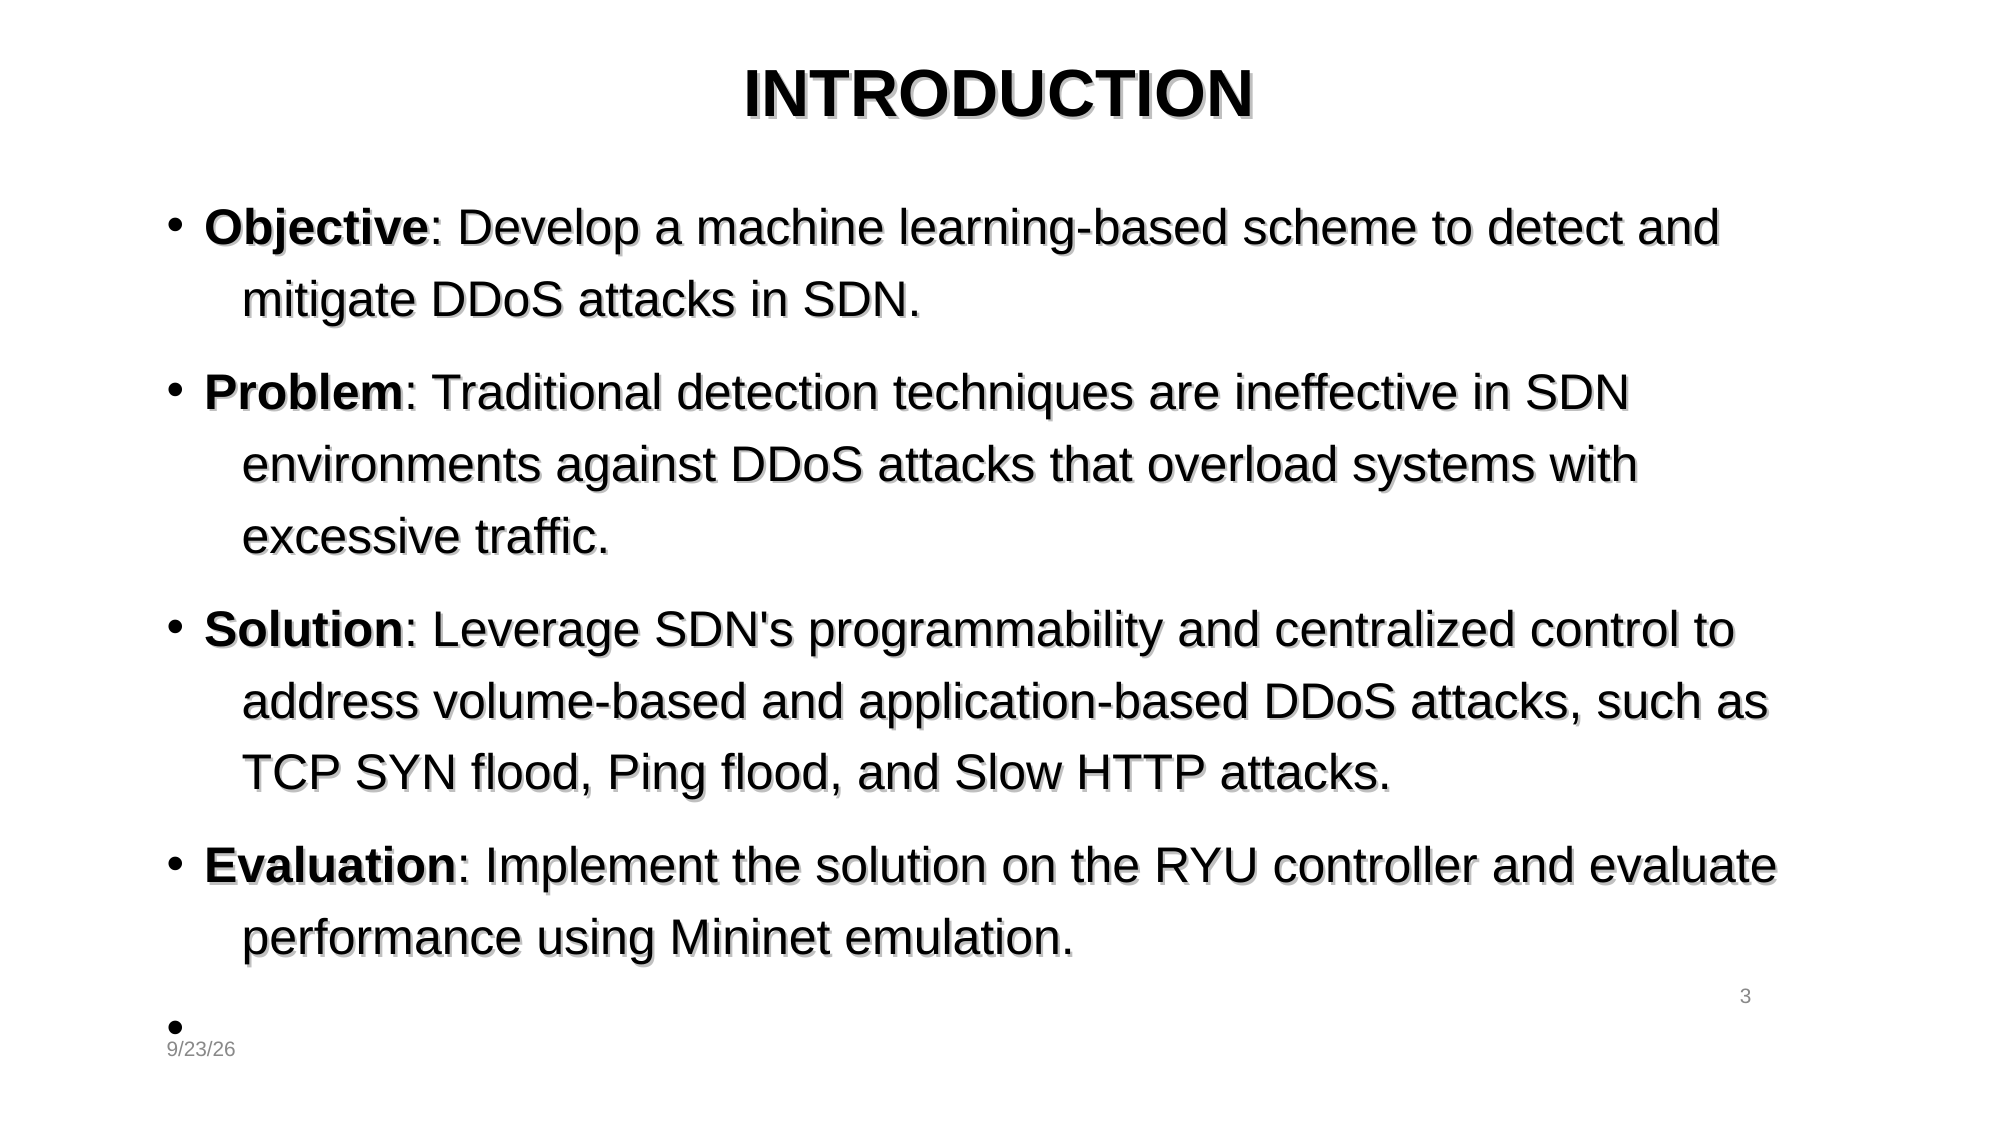

# introduction
Objective: Develop a machine learning-based scheme to detect and mitigate DDoS attacks in SDN.
Problem: Traditional detection techniques are ineffective in SDN environments against DDoS attacks that overload systems with excessive traffic.
Solution: Leverage SDN's programmability and centralized control to address volume-based and application-based DDoS attacks, such as TCP SYN flood, Ping flood, and Slow HTTP attacks.
Evaluation: Implement the solution on the RYU controller and evaluate performance using Mininet emulation.
3